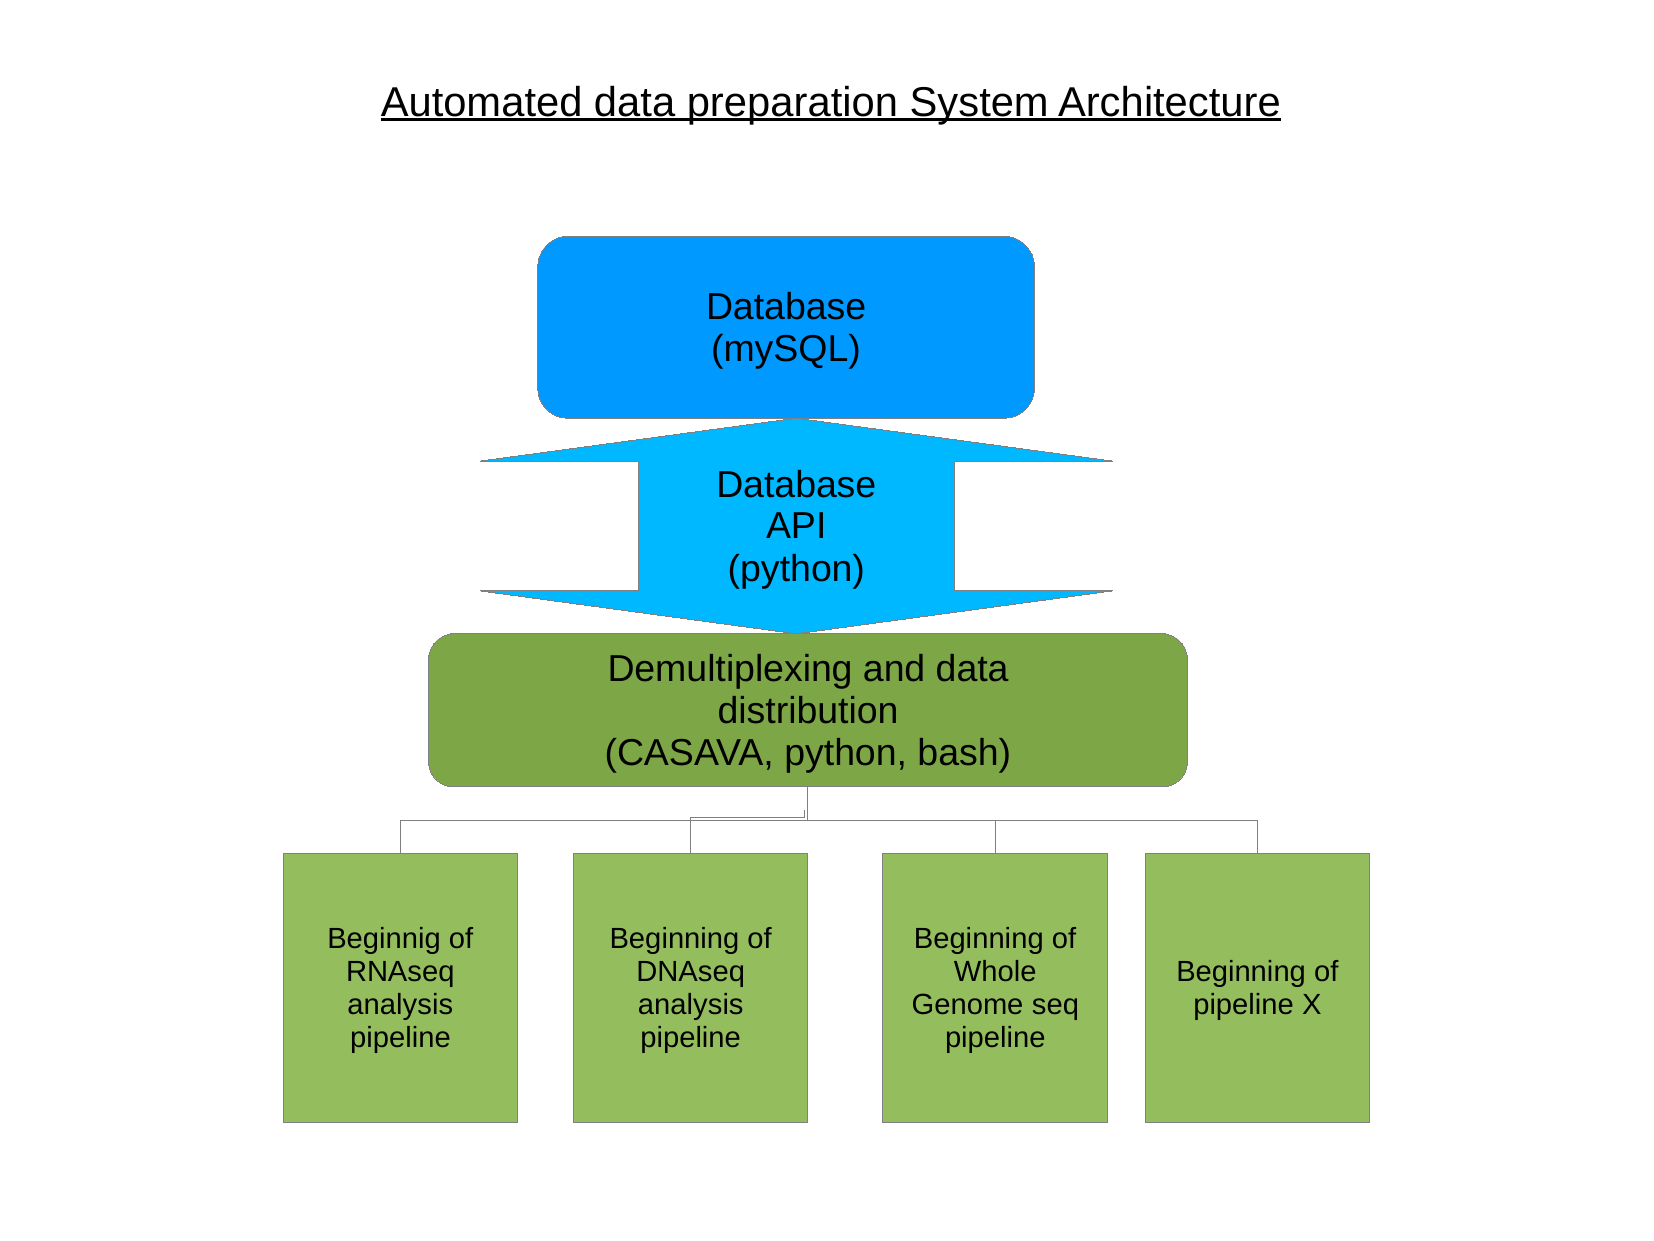

Automated data preparation System Architecture
Database
(mySQL)
Database
API
(python)
Demultiplexing and data
distribution
(CASAVA, python, bash)
Beginnig of
RNAseq
analysis
pipeline
Beginning of
DNAseq
analysis
pipeline
Beginning of
Whole
Genome seq
pipeline
Beginning of
pipeline X